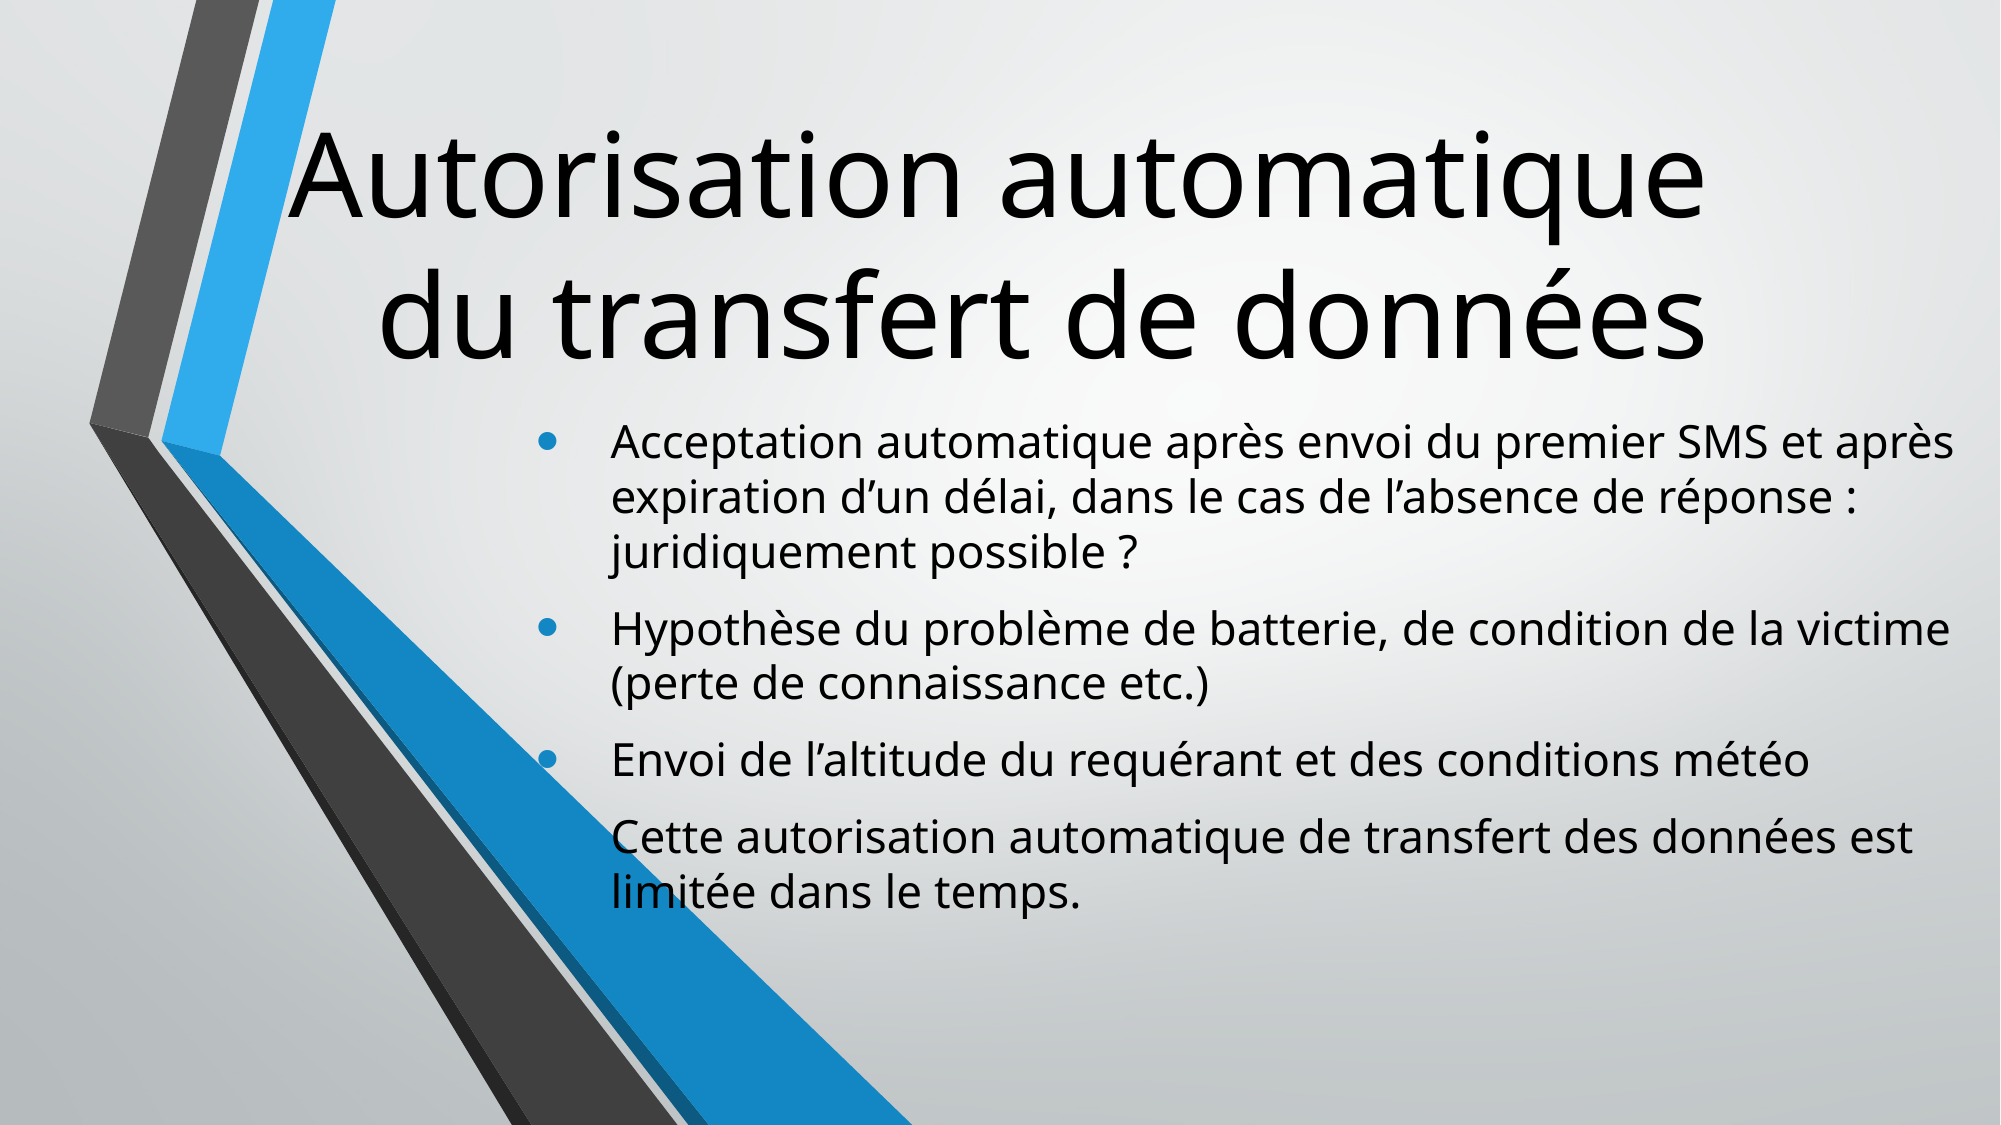

# Autorisation automatique du transfert de données
Acceptation automatique après envoi du premier SMS et après expiration d’un délai, dans le cas de l’absence de réponse : juridiquement possible ?
Hypothèse du problème de batterie, de condition de la victime (perte de connaissance etc.)
Envoi de l’altitude du requérant et des conditions météo
Cette autorisation automatique de transfert des données est limitée dans le temps.